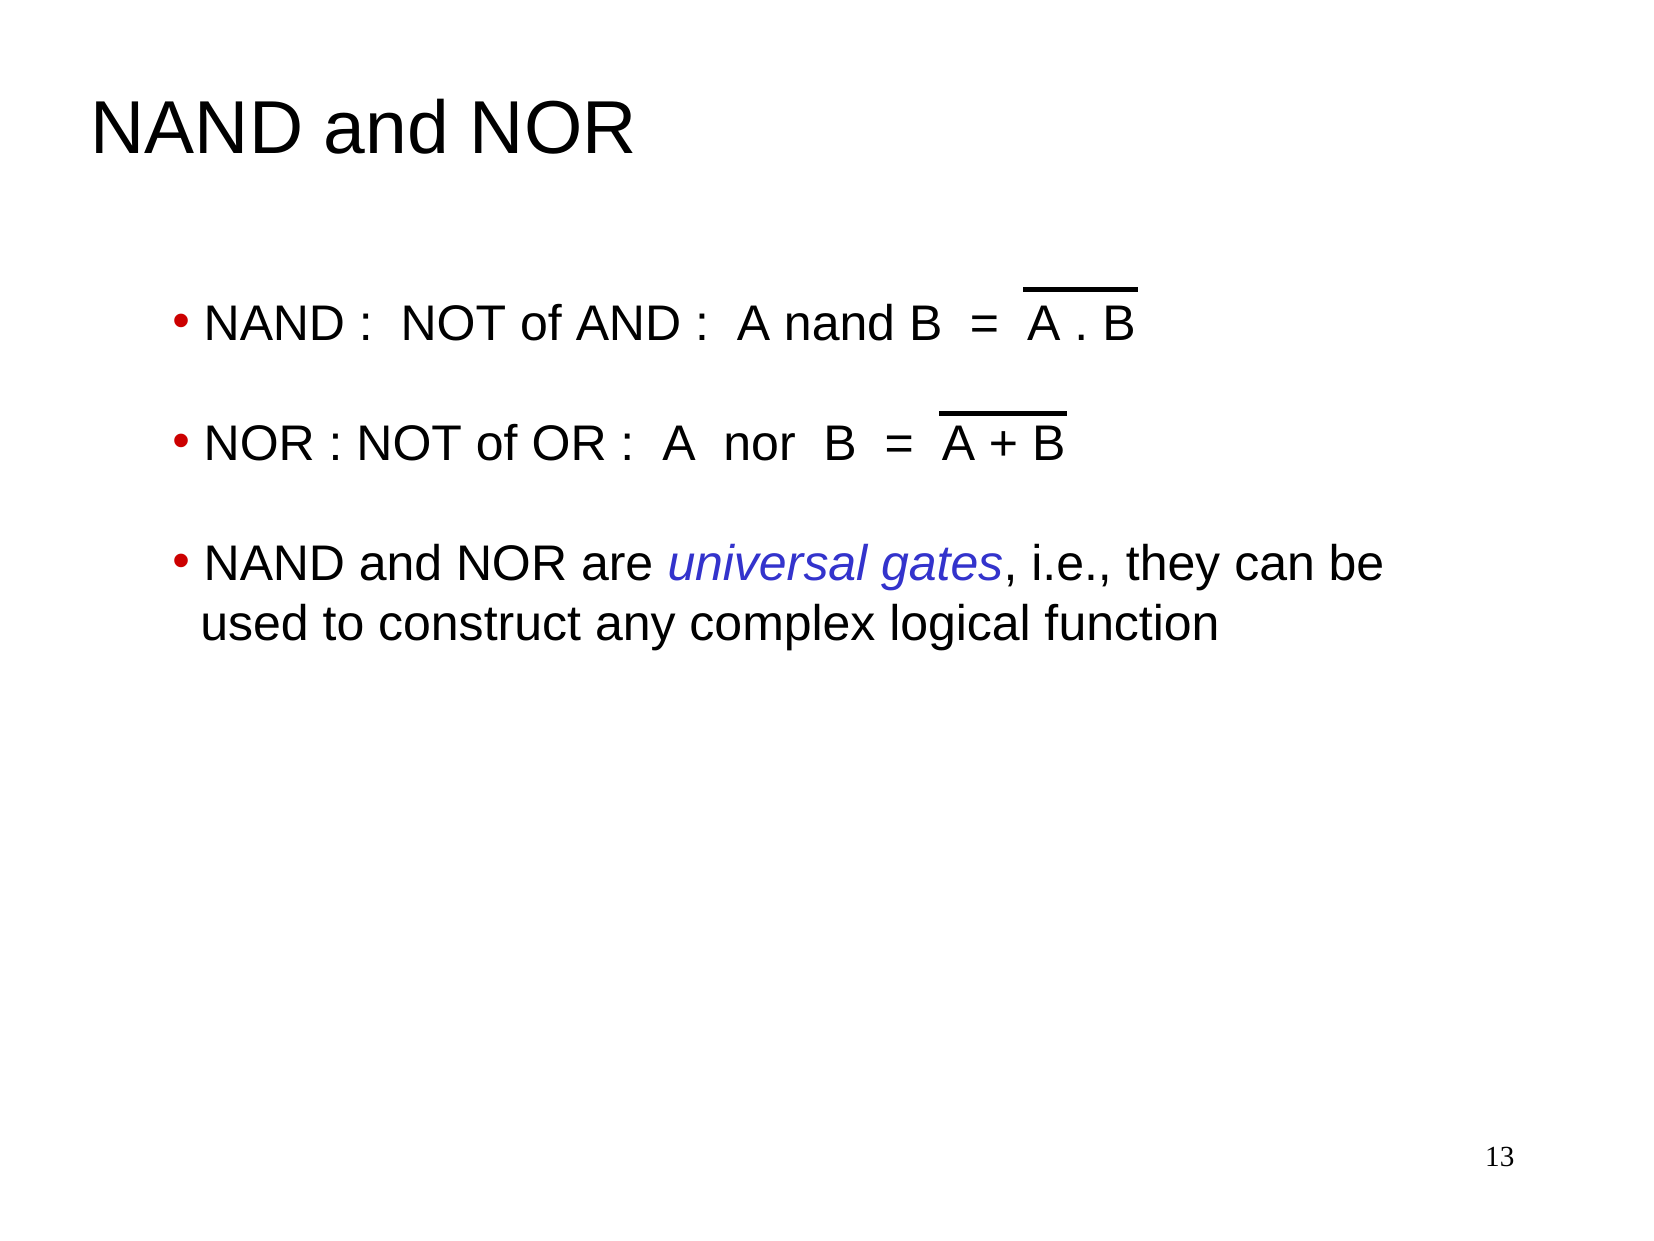

NAND and NOR
 NAND : NOT of AND : A nand B = A . B
 NOR : NOT of OR : A nor B = A + B
 NAND and NOR are universal gates, i.e., they can be
 used to construct any complex logical function